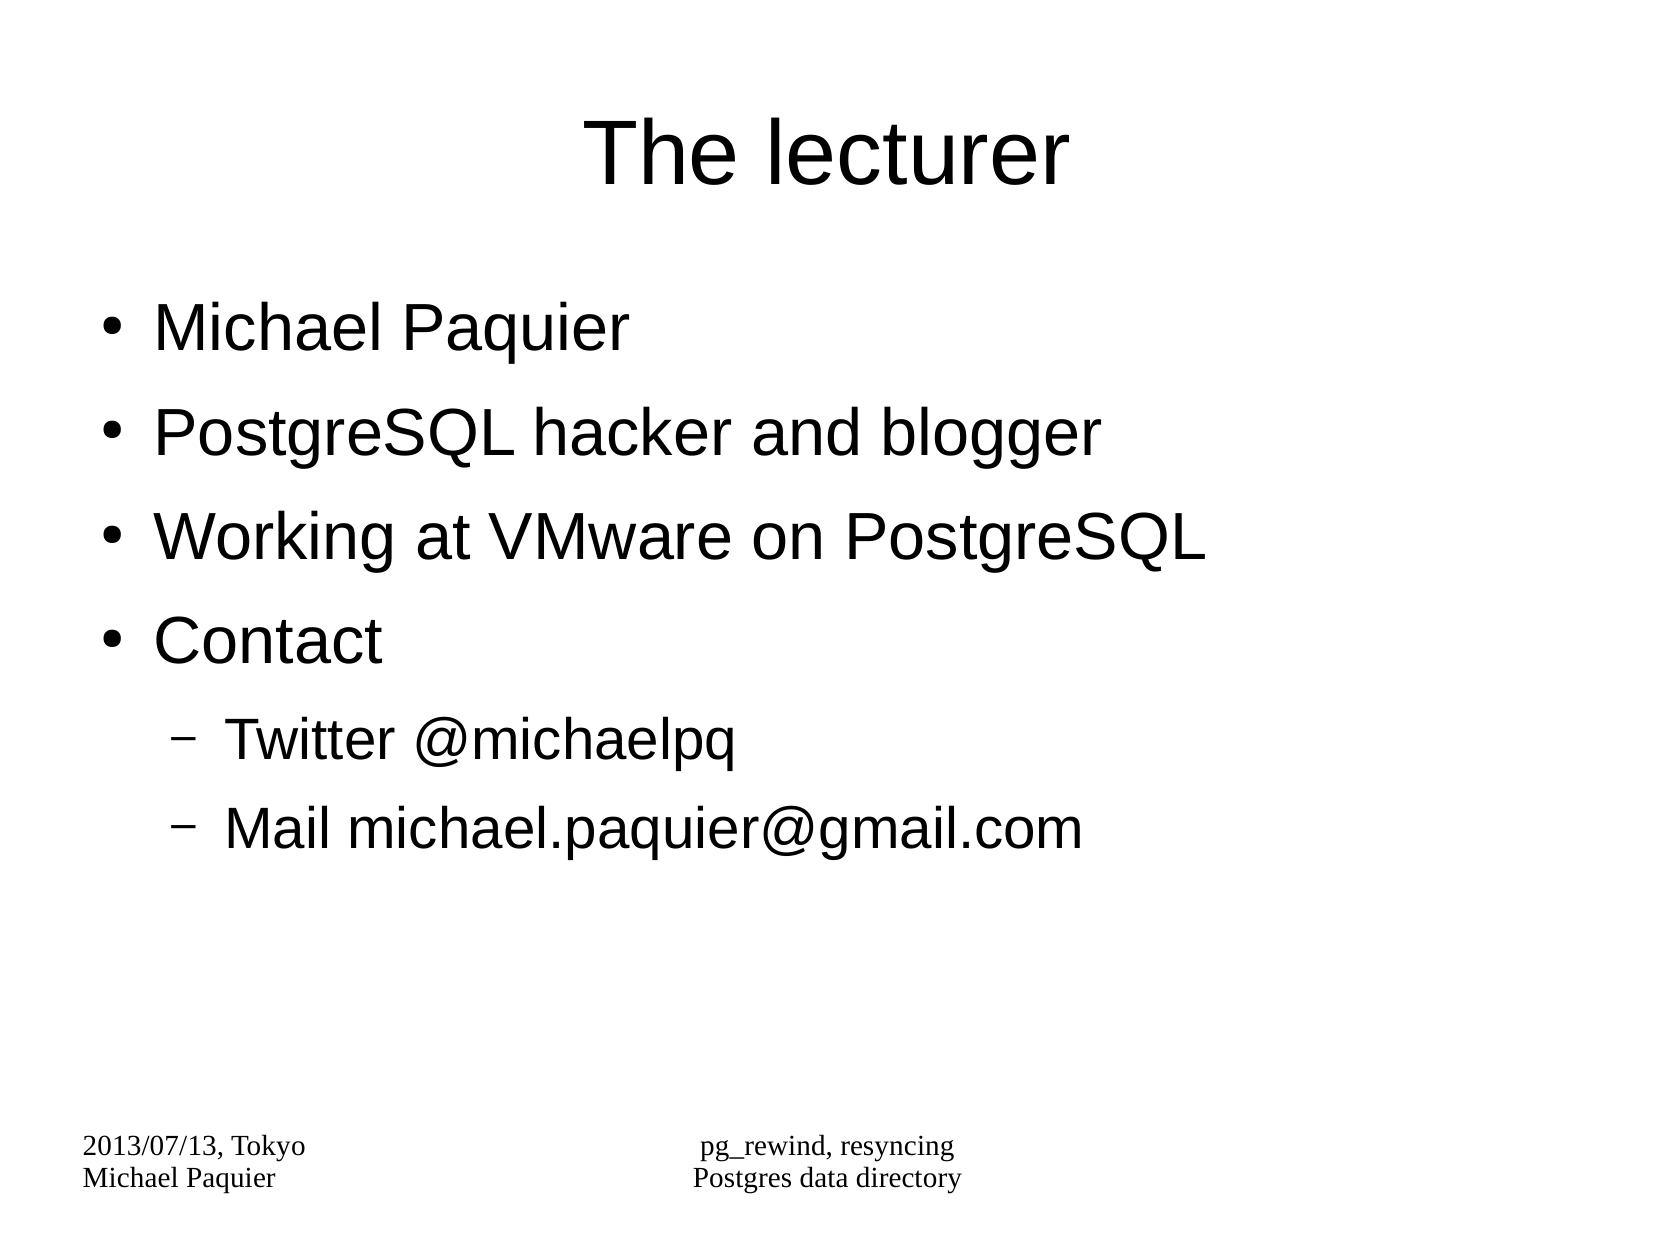

# The lecturer
Michael Paquier
PostgreSQL hacker and blogger
Working at VMware on PostgreSQL
Contact
Twitter @michaelpq
Mail michael.paquier@gmail.com